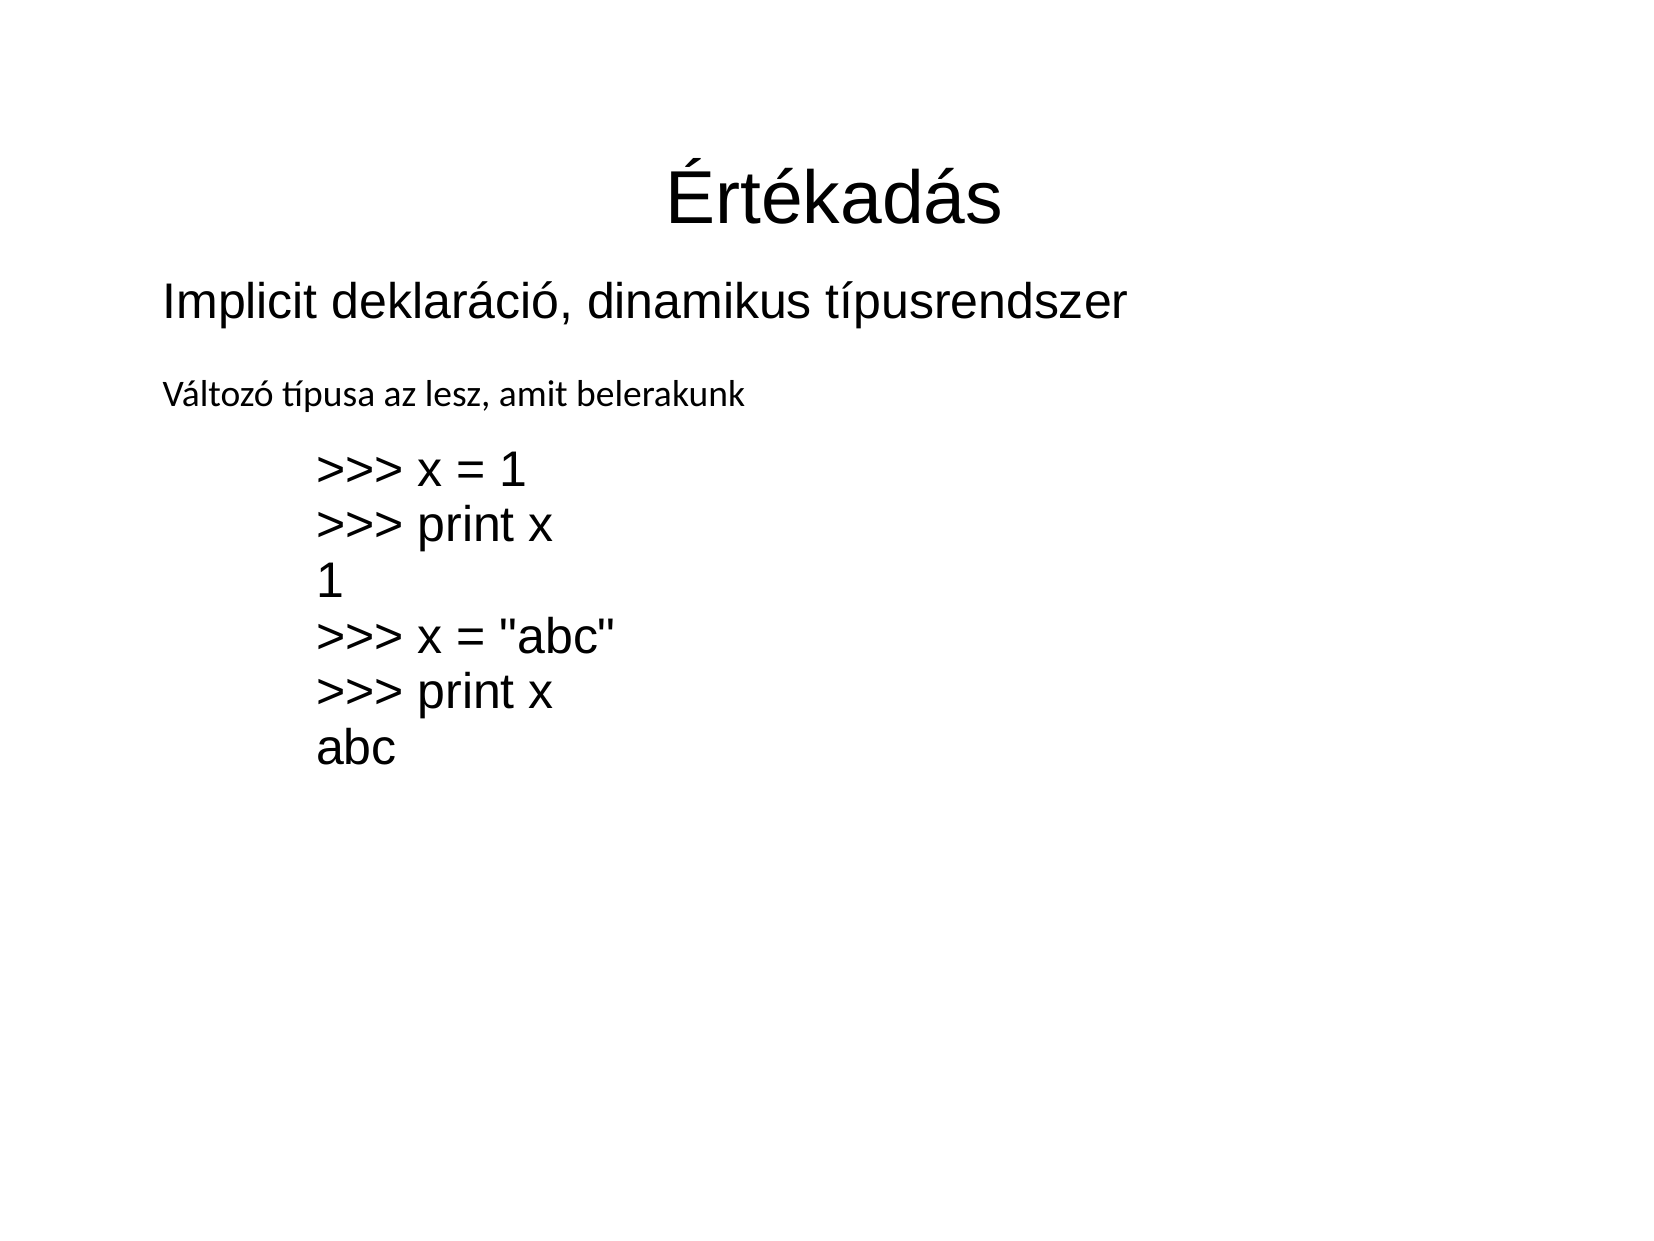

Értékadás
Implicit deklaráció, dinamikus típusrendszer
Változó típusa az lesz, amit belerakunk
>>> x = 1
>>> print x
1
>>> x = "abc"
>>> print x
abc